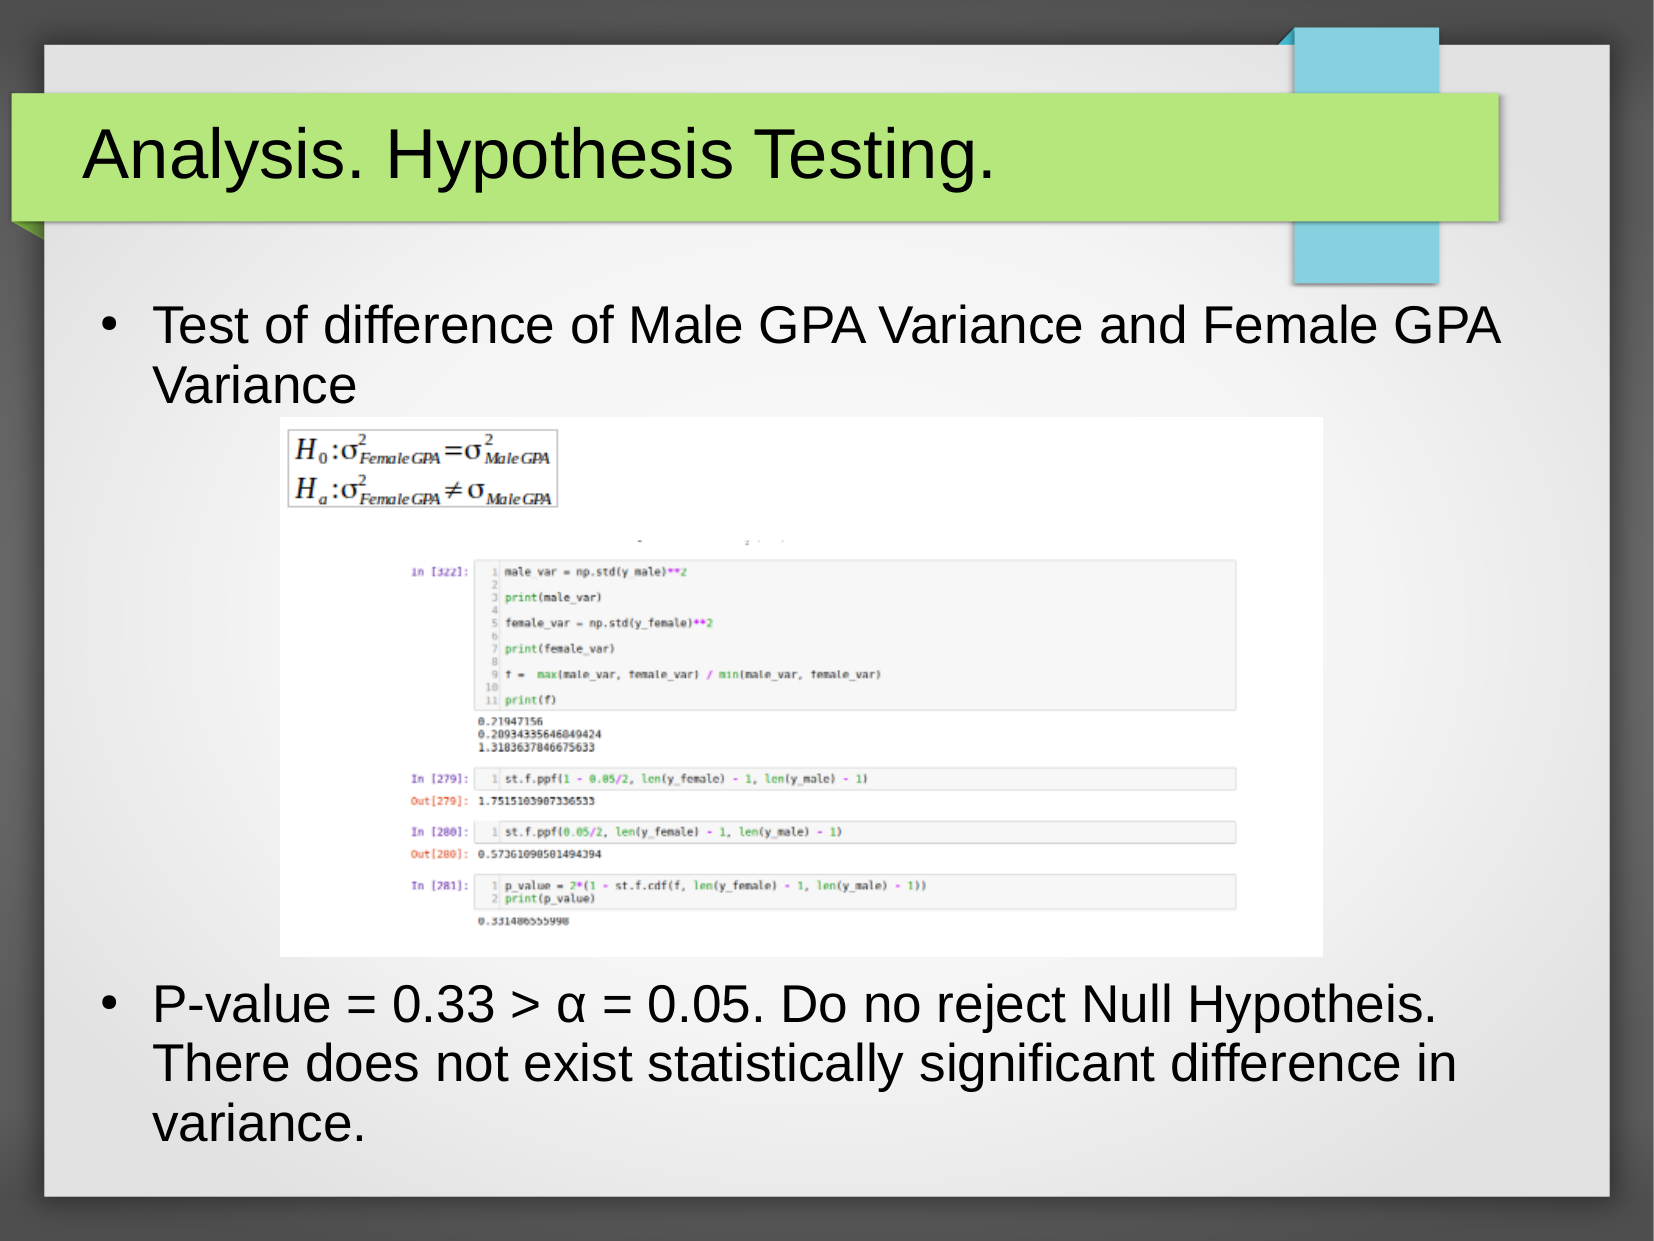

# Analysis. Hypothesis Testing.
Test of difference of Male GPA Variance and Female GPA Variance
P-value = 0.33 > α = 0.05. Do no reject Null Hypotheis. There does not exist statistically significant difference in variance.